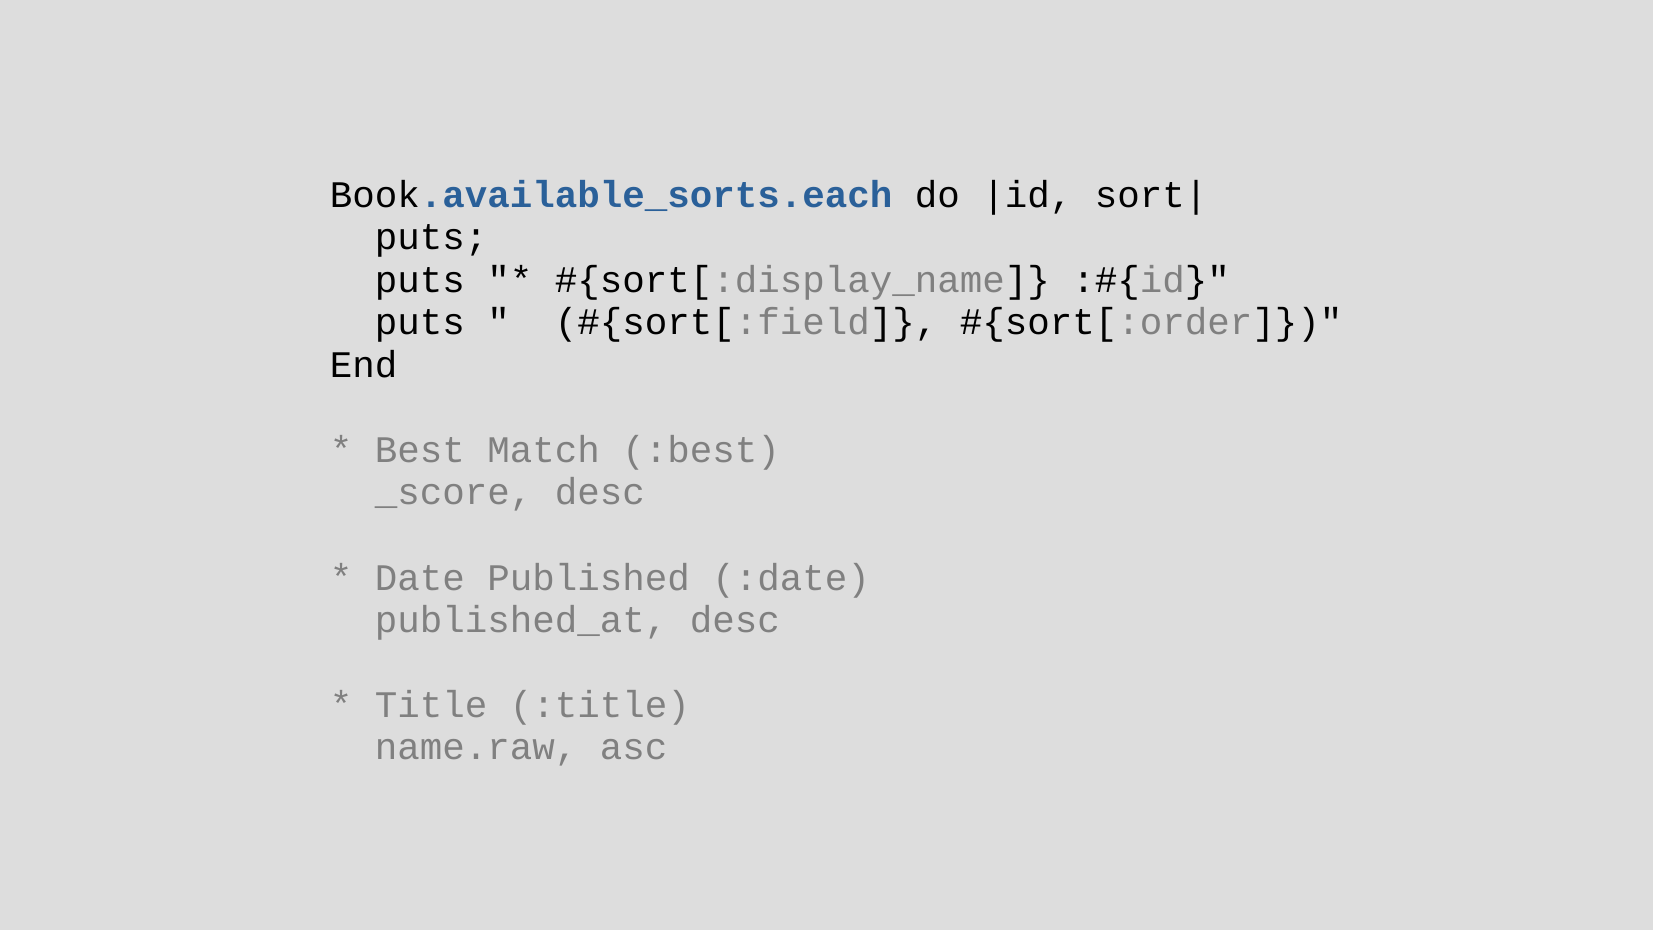

Book.available_sorts.each do |id, sort|
 puts;
 puts "* #{sort[:display_name]} :#{id}"
 puts " (#{sort[:field]}, #{sort[:order]})"
End
* Best Match (:best)
 _score, desc
* Date Published (:date)
 published_at, desc
* Title (:title)
 name.raw, asc